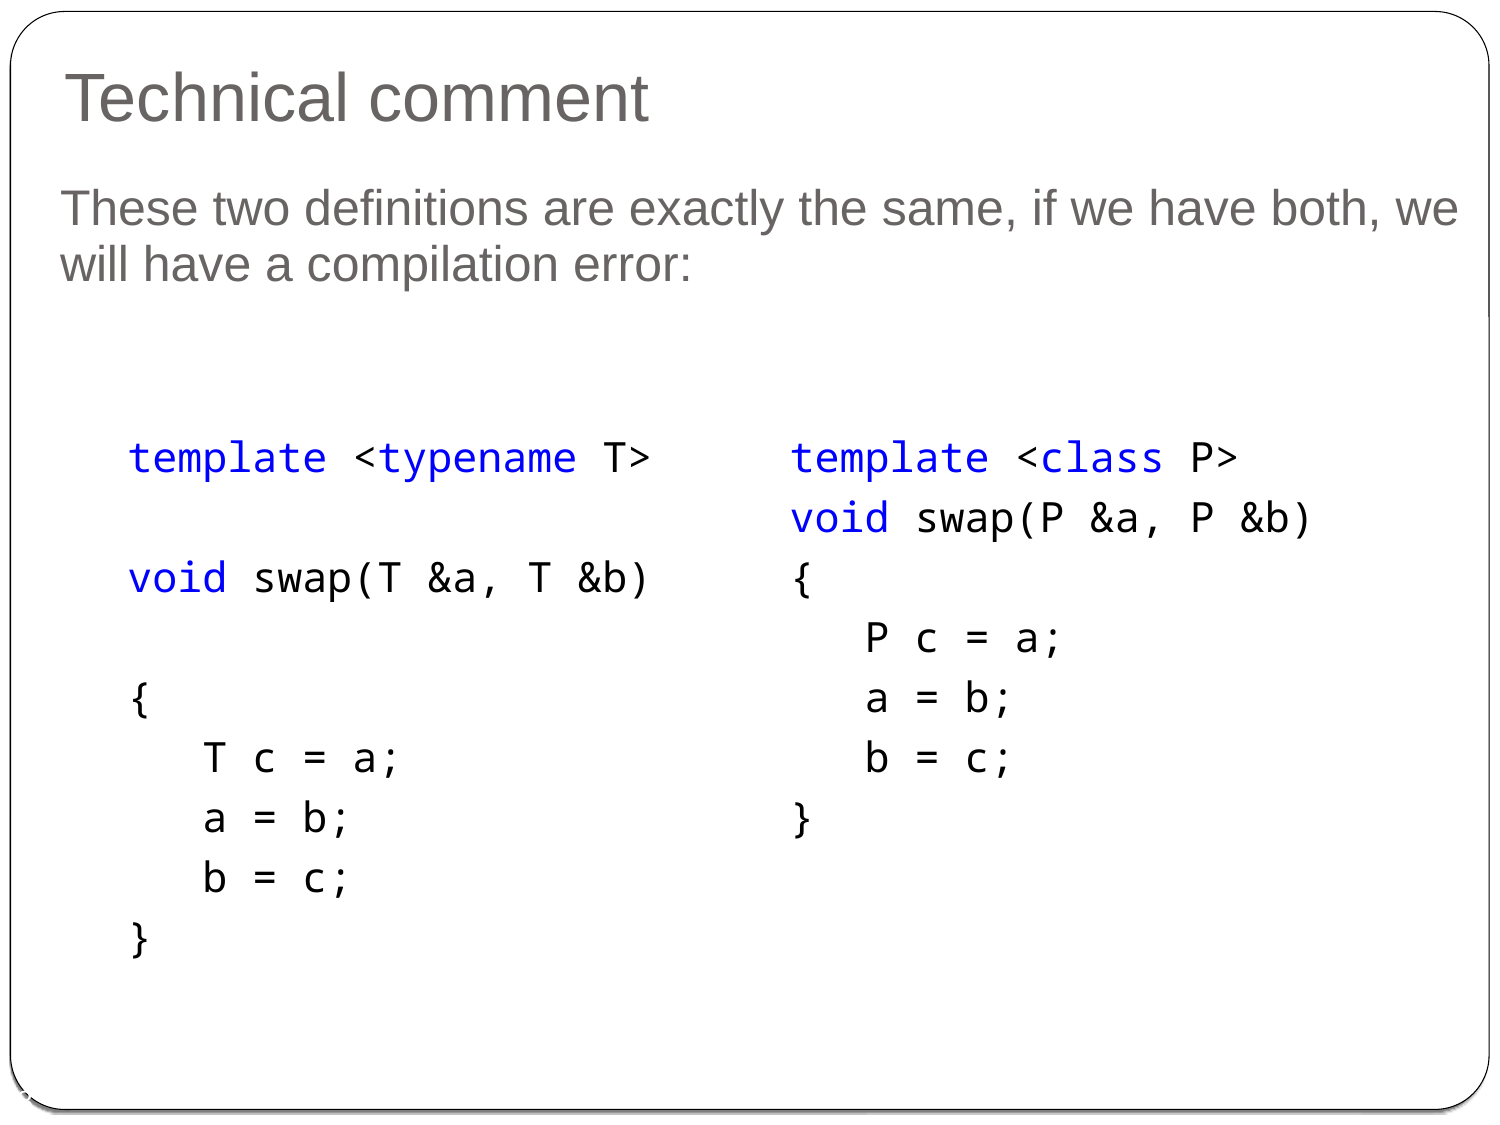

# Technical comment
These two definitions are exactly the same, if we have both, we will have a compilation error:
template <typename T>
void swap(T &a, T &b)
{
   T c = a;
   a = b;
   b = c;
}
template <class P>
void swap(P &a, P &b)
{
   P c = a;
   a = b;
   b = c;
}